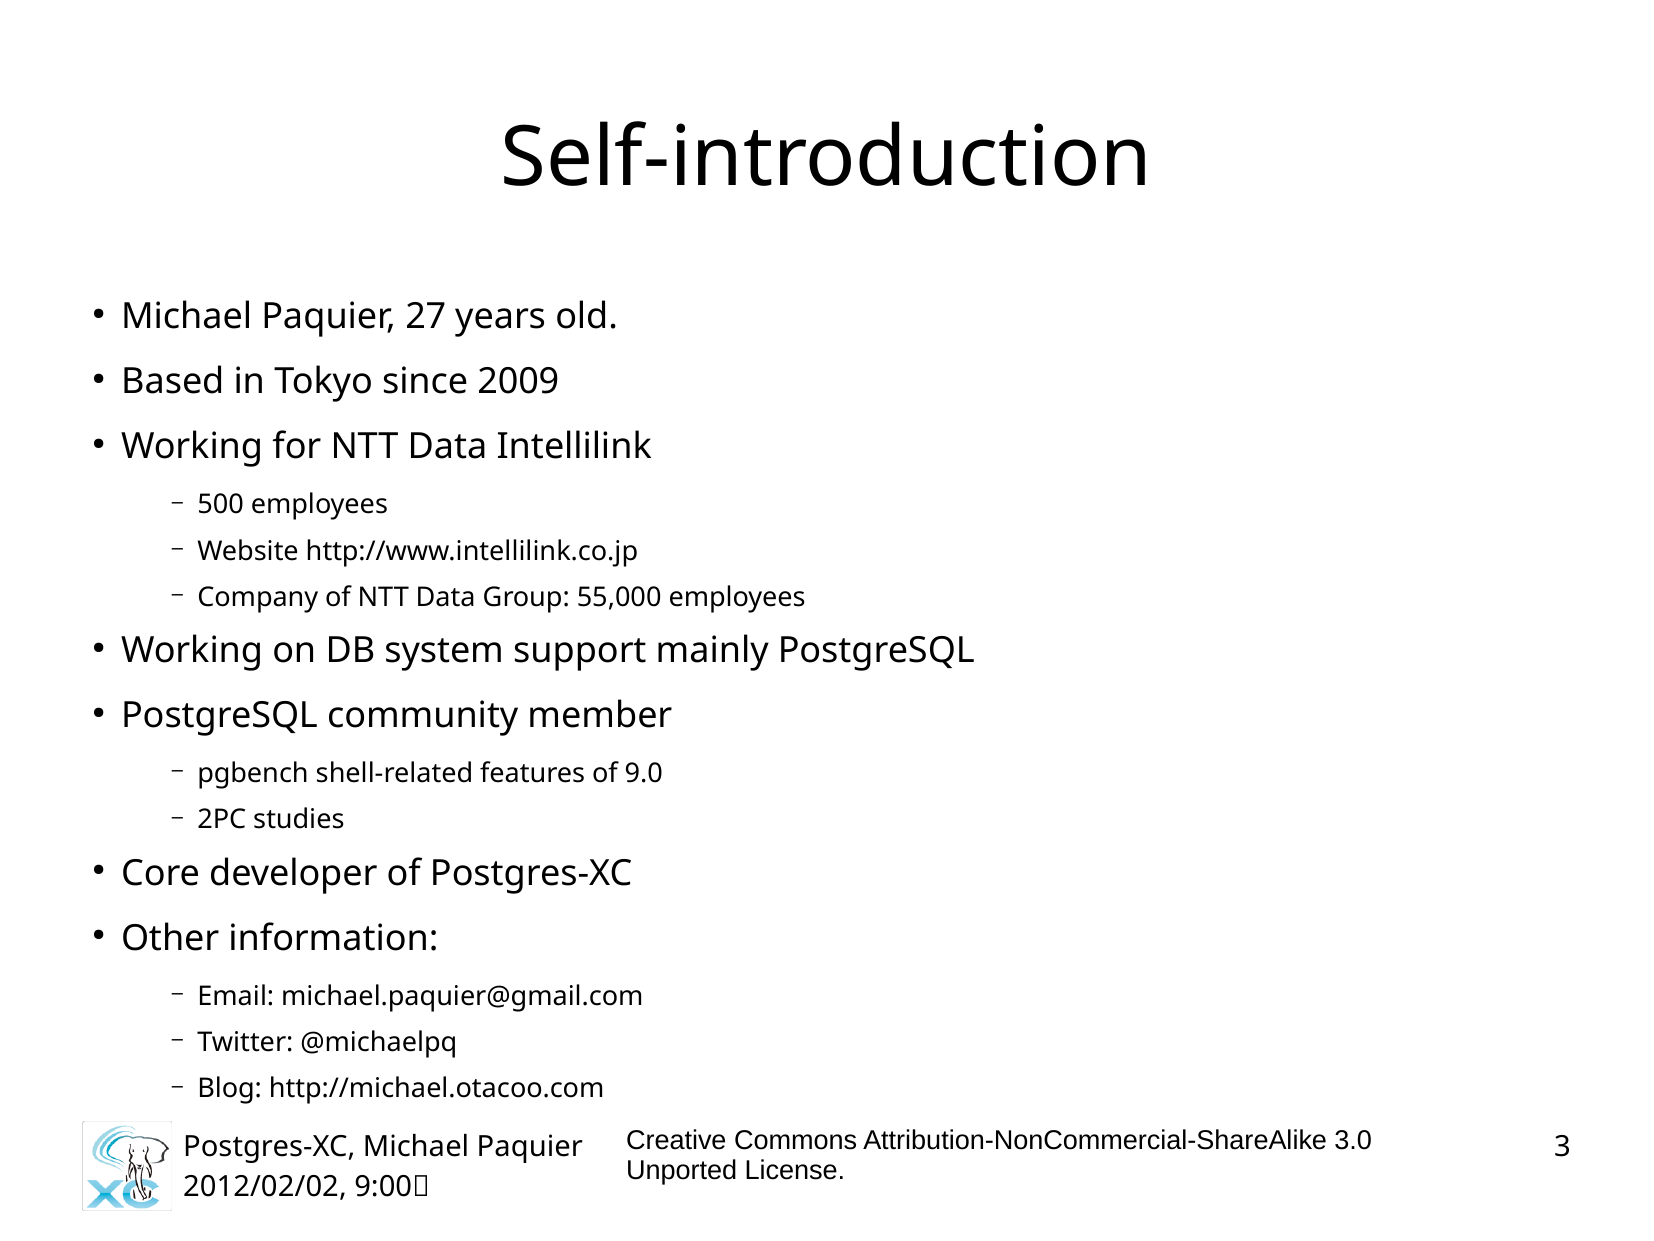

# Self-introduction
Michael Paquier, 27 years old.
Based in Tokyo since 2009
Working for NTT Data Intellilink
500 employees
Website http://www.intellilink.co.jp
Company of NTT Data Group: 55,000 employees
Working on DB system support mainly PostgreSQL
PostgreSQL community member
pgbench shell-related features of 9.0
2PC studies
Core developer of Postgres-XC
Other information:
Email: michael.paquier@gmail.com
Twitter: @michaelpq
Blog: http://michael.otacoo.com
3